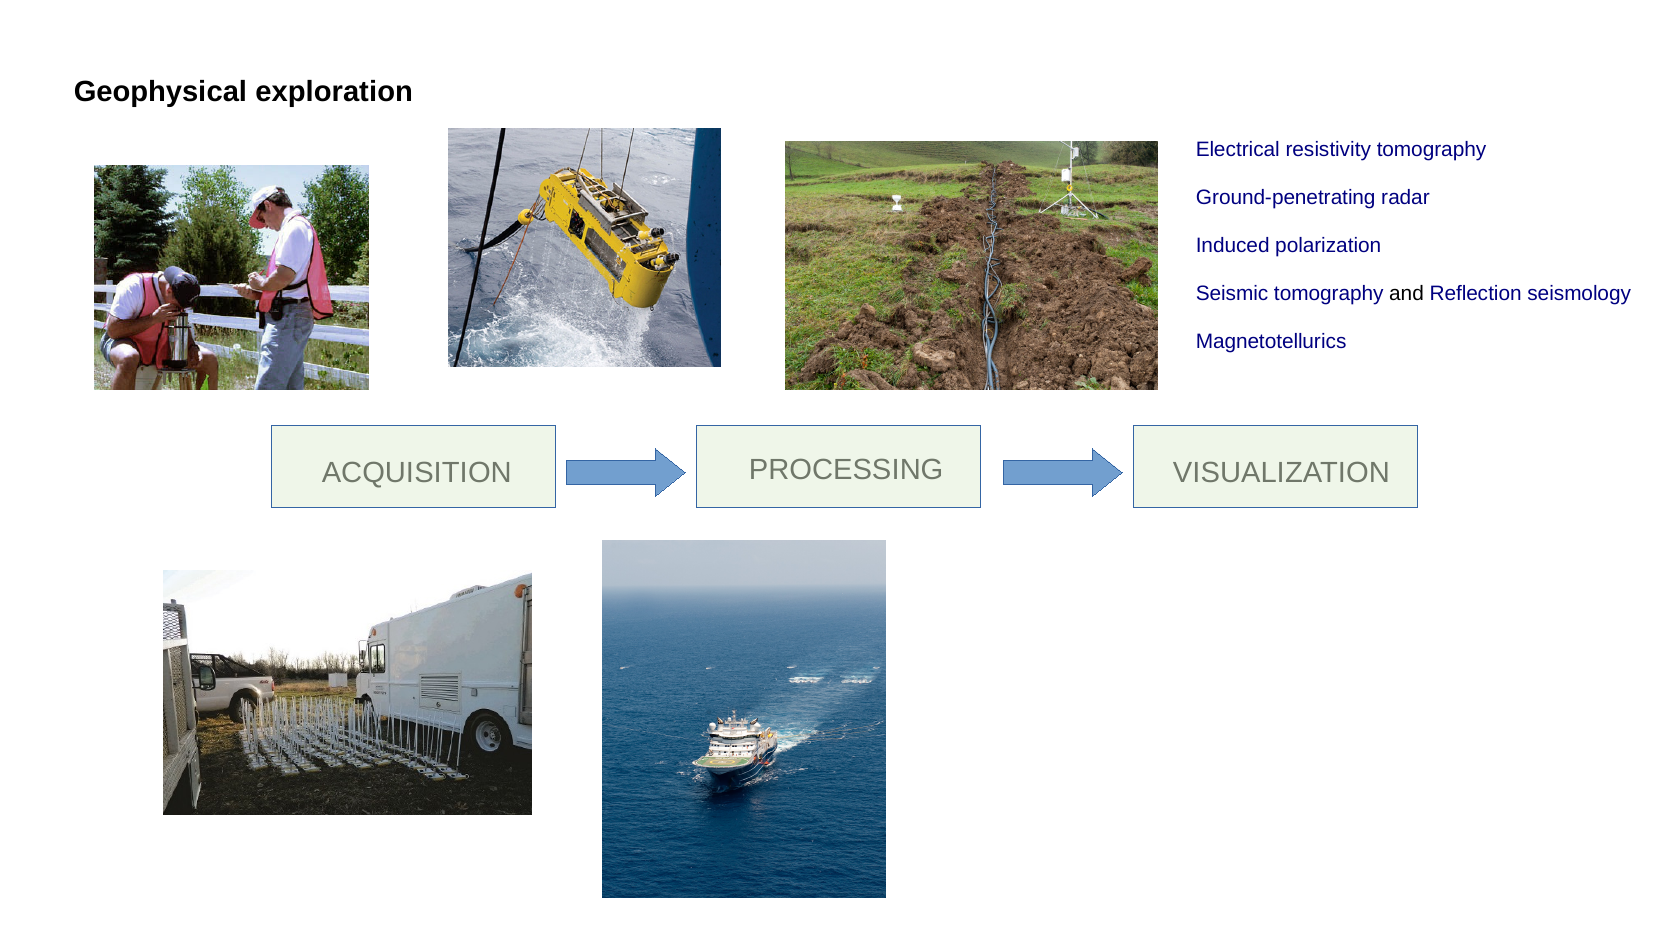

Geophysical exploration
Electrical resistivity tomography
Ground-penetrating radar
Induced polarization
Seismic tomography and Reflection seismology
Magnetotellurics
PROCESSING
ACQUISITION
VISUALIZATION